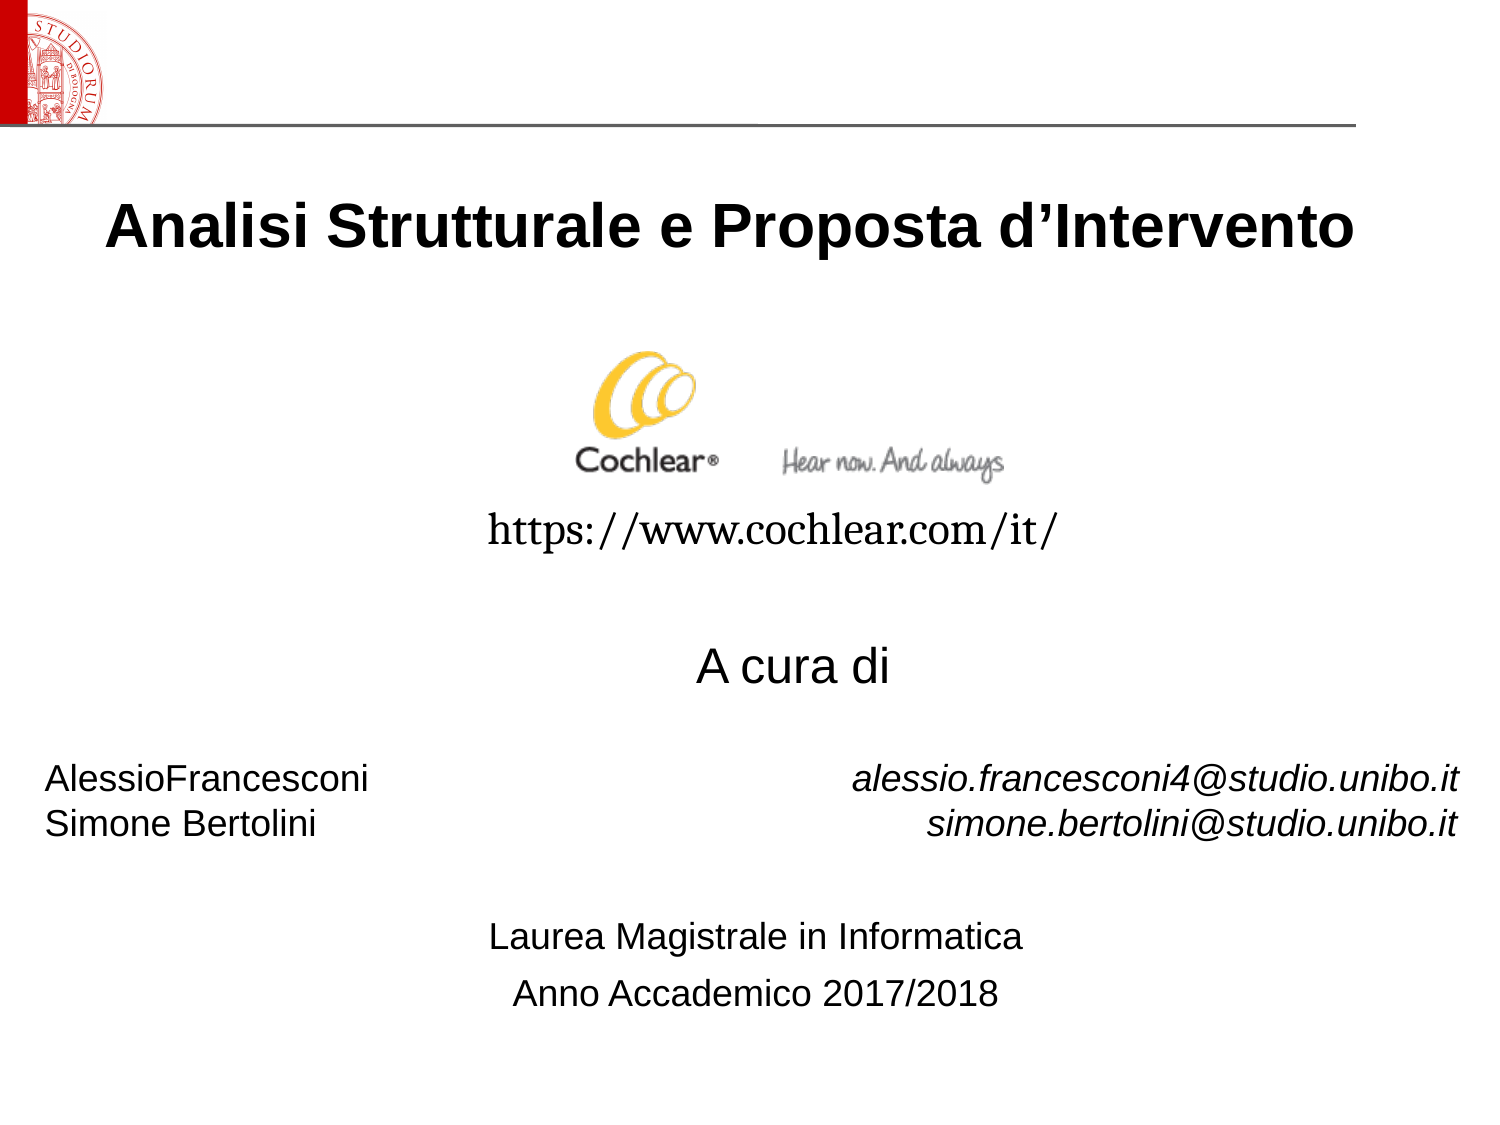

# Analisi Strutturale e Proposta d’Intervento
https://www.cochlear.com/it/
A cura di
AlessioFrancesconi 							alessio.francesconi4@studio.unibo.it
Simone Bertolini 								simone.bertolini@studio.unibo.it
Laurea Magistrale in Informatica
Anno Accademico 2017/2018